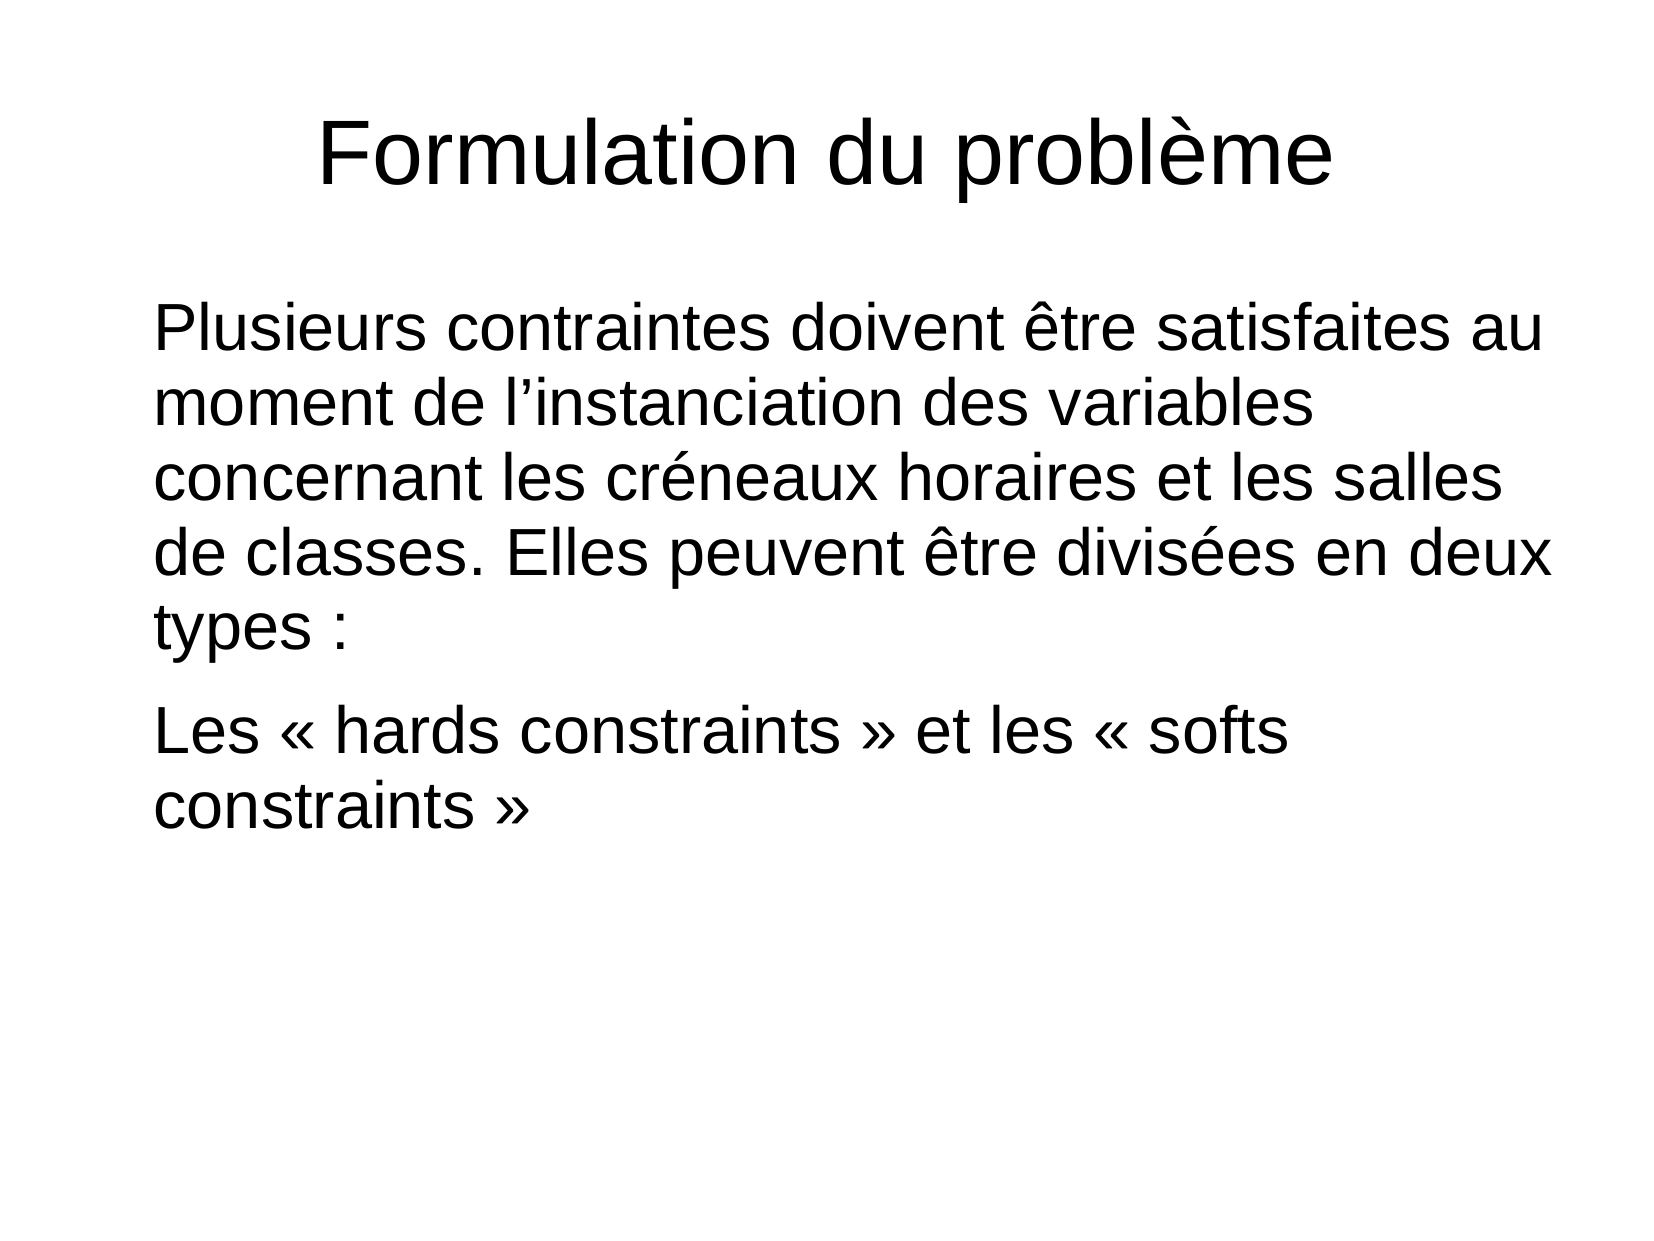

# Formulation du problème
Plusieurs contraintes doivent être satisfaites au moment de l’instanciation des variables concernant les créneaux horaires et les salles de classes. Elles peuvent être divisées en deux types :
Les « hards constraints » et les « softs constraints »